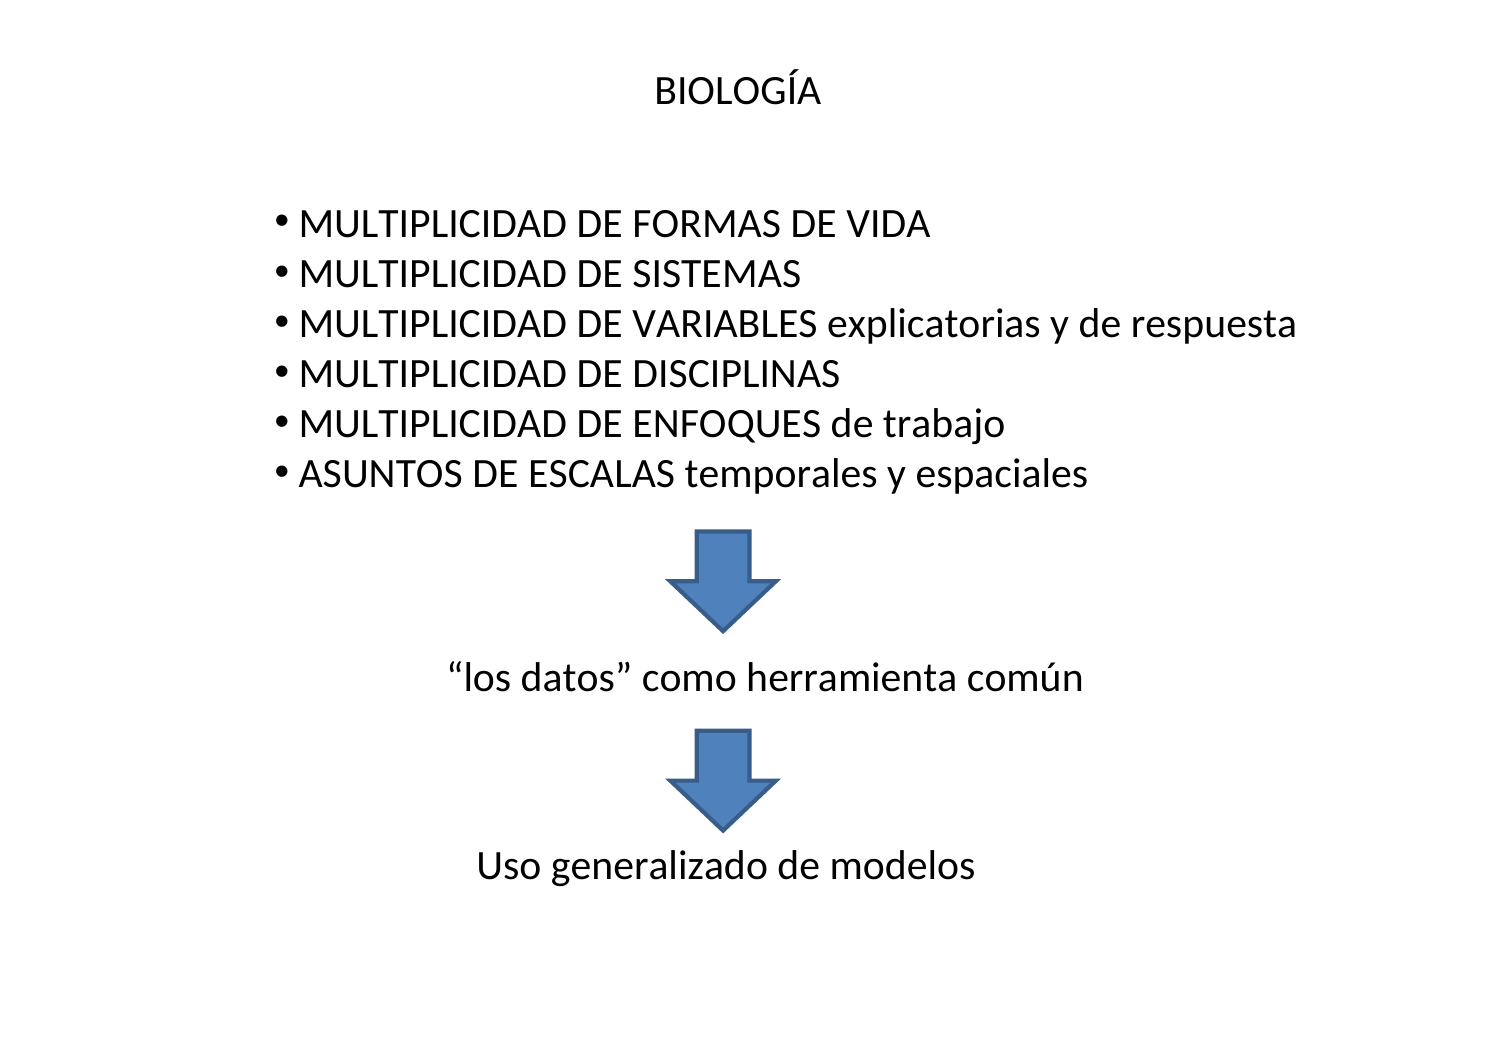

BIOLOGÍA
 MULTIPLICIDAD DE FORMAS DE VIDA
 MULTIPLICIDAD DE SISTEMAS
 MULTIPLICIDAD DE VARIABLES explicatorias y de respuesta
 MULTIPLICIDAD DE DISCIPLINAS
 MULTIPLICIDAD DE ENFOQUES de trabajo
 ASUNTOS DE ESCALAS temporales y espaciales
“los datos” como herramienta común
Uso generalizado de modelos